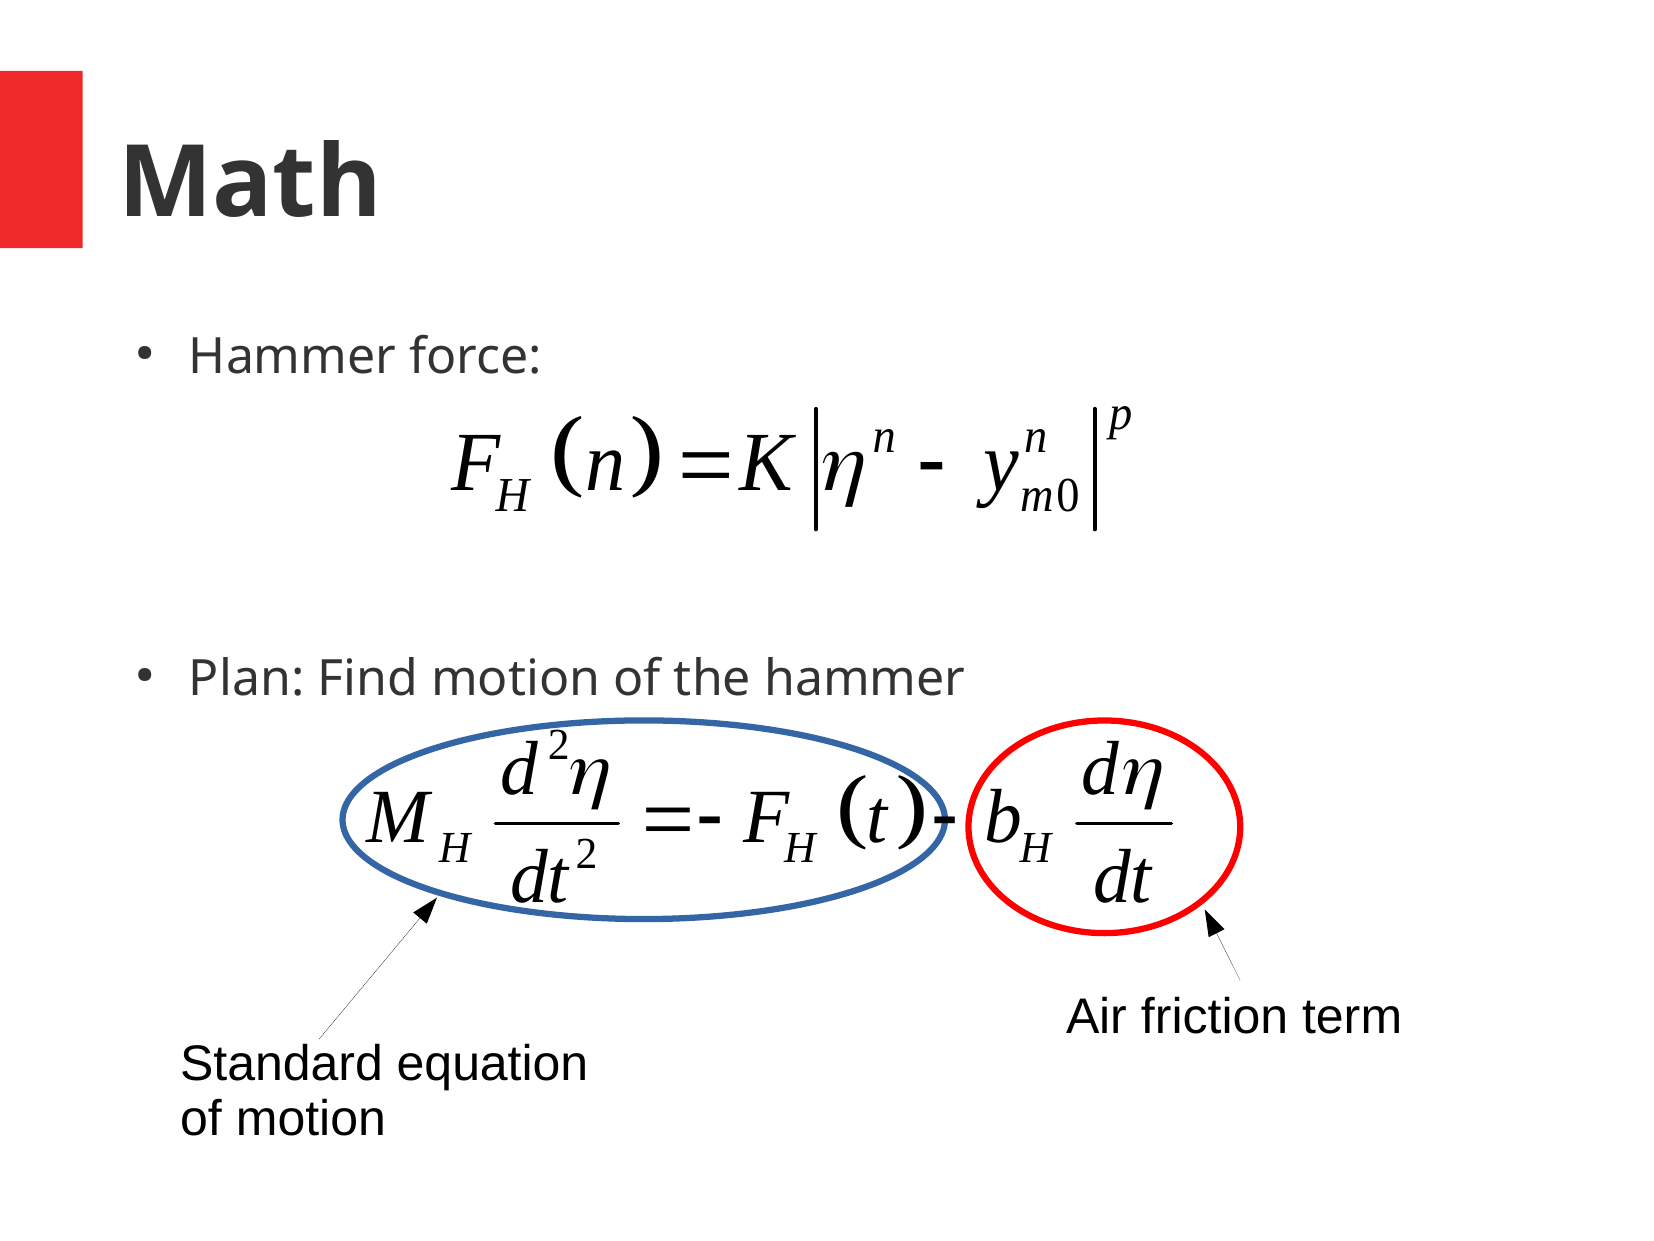

# Math
Hammer force:
Plan: Find motion of the hammer
Air friction term
Standard equation of motion